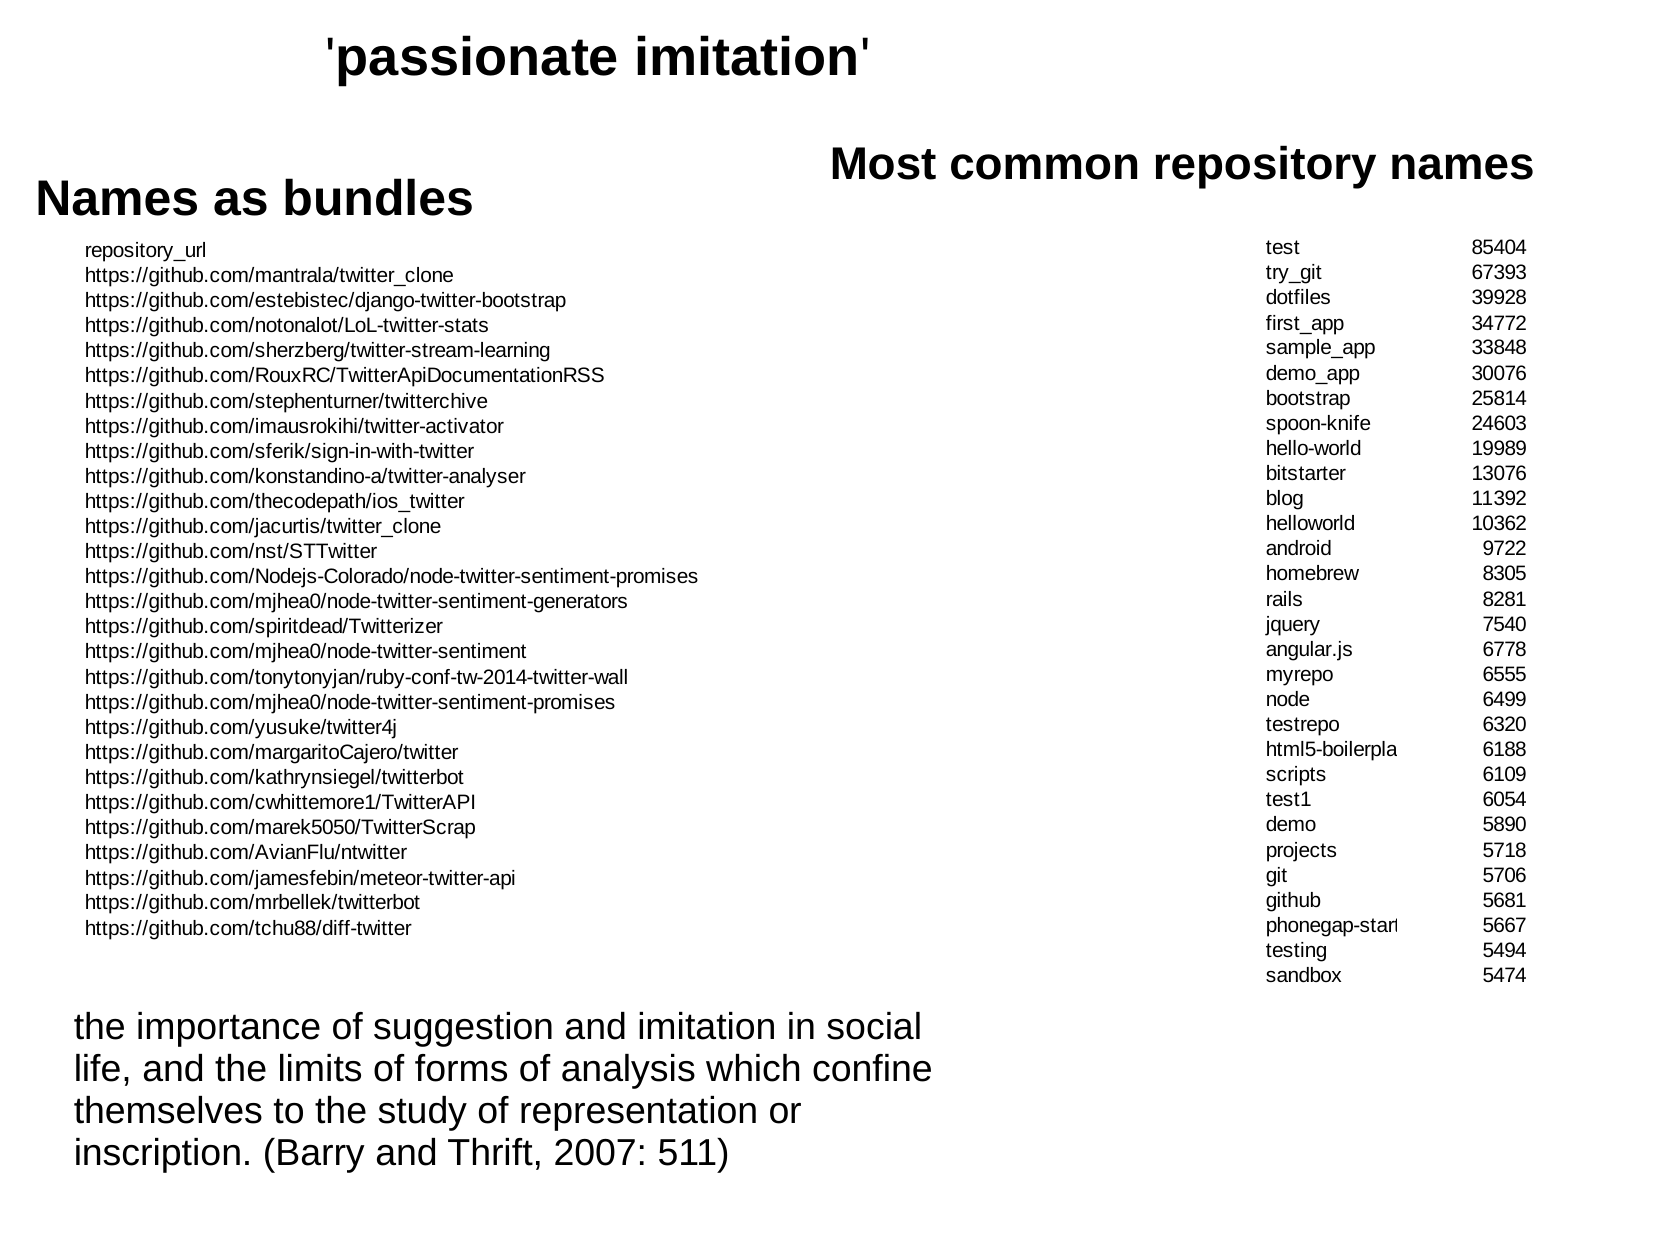

'passionate imitation'
# Names as bundles
Most common repository names
the importance of suggestion and imitation in social life, and the limits of forms of analysis which confine themselves to the study of representation or inscription. (Barry and Thrift, 2007: 511)